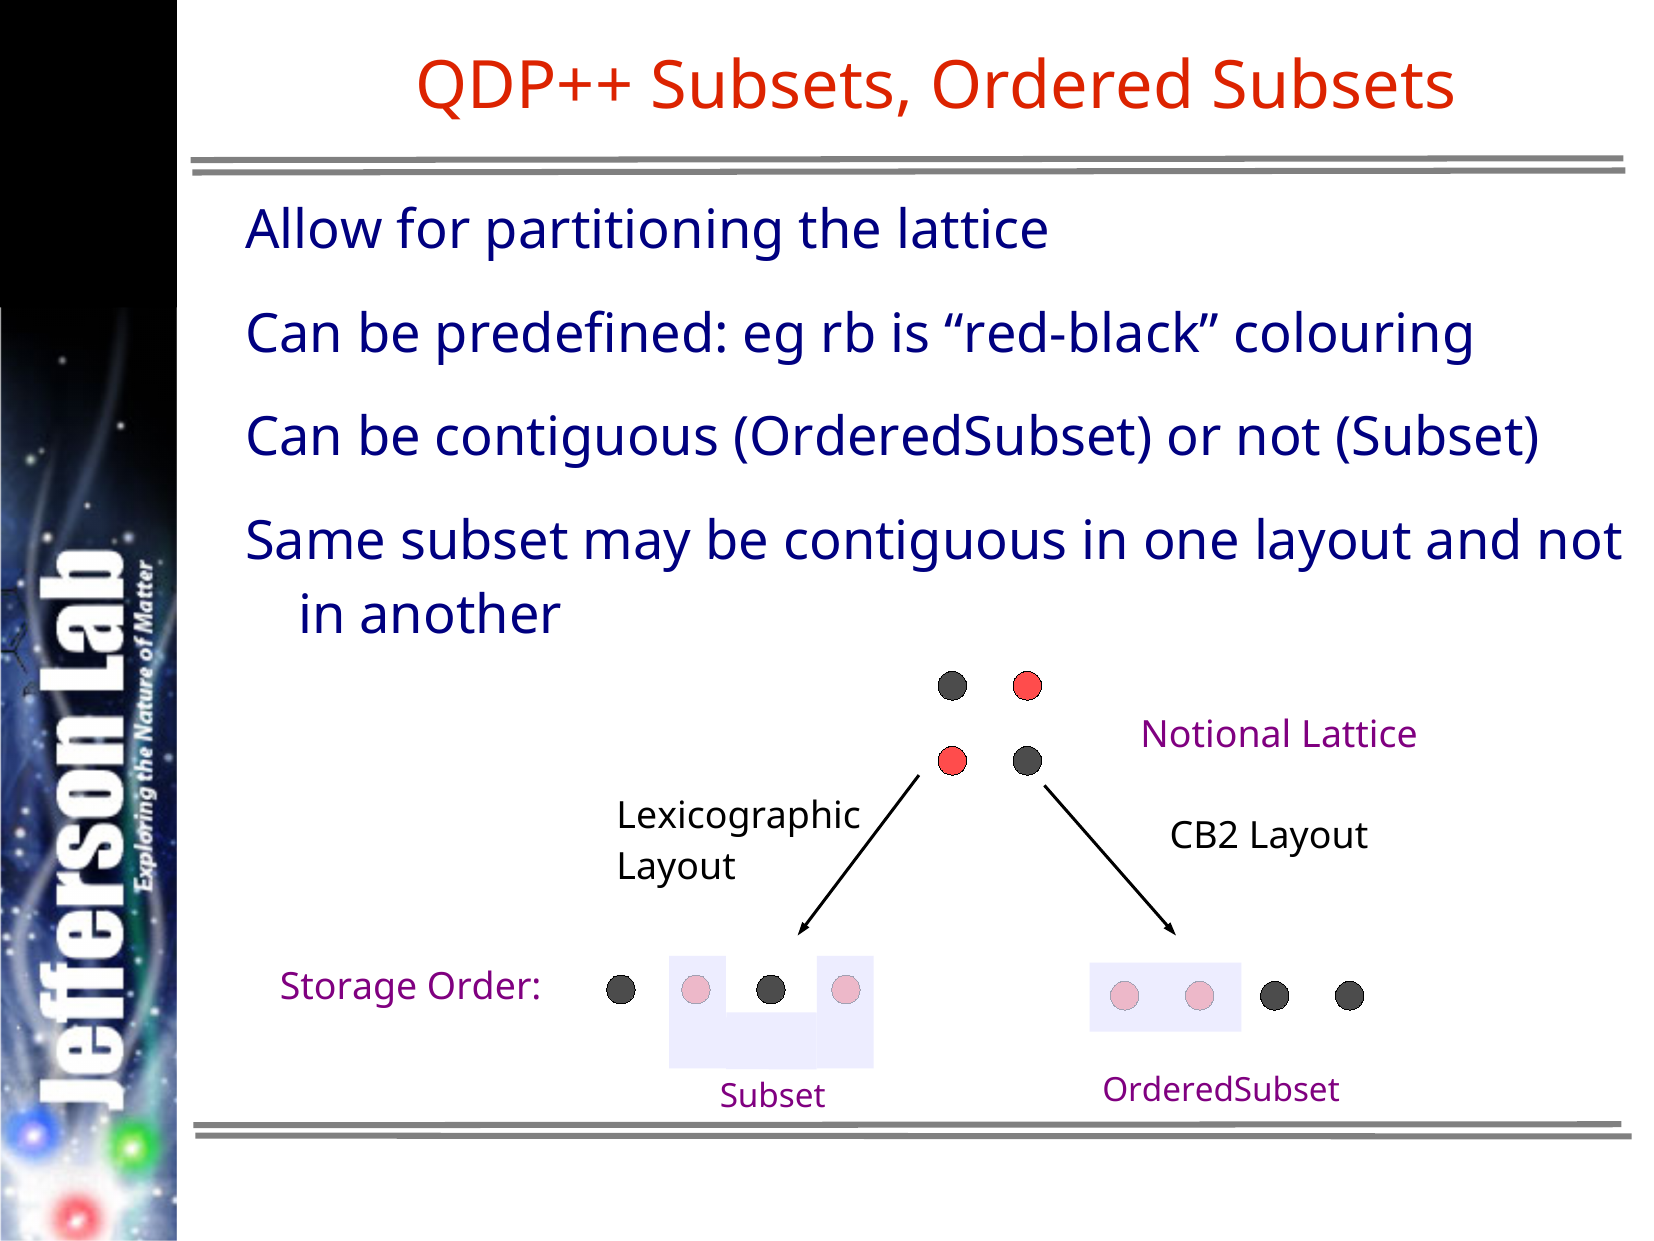

# QDP++ Subsets, Ordered Subsets
Allow for partitioning the lattice
Can be predefined: eg rb is “red-black” colouring
Can be contiguous (OrderedSubset) or not (Subset)
Same subset may be contiguous in one layout and not in another
Notional Lattice
Lexicographic
Layout
CB2 Layout
Storage Order:
OrderedSubset
Subset